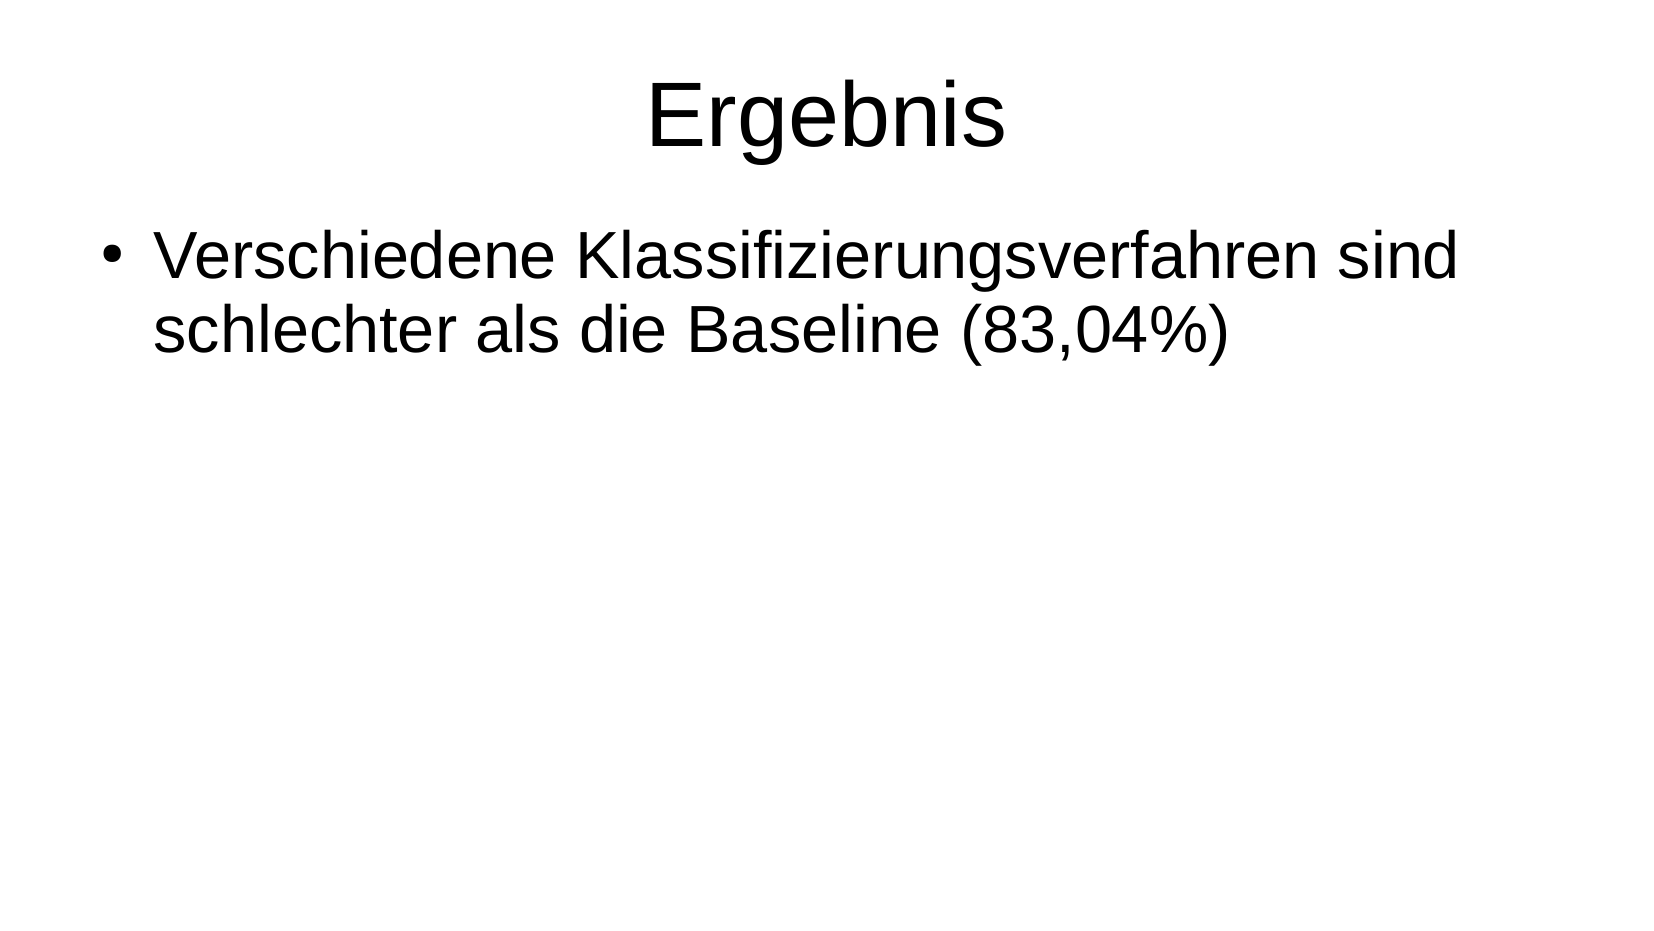

# Ergebnis
Verschiedene Klassifizierungsverfahren sind schlechter als die Baseline (83,04%)